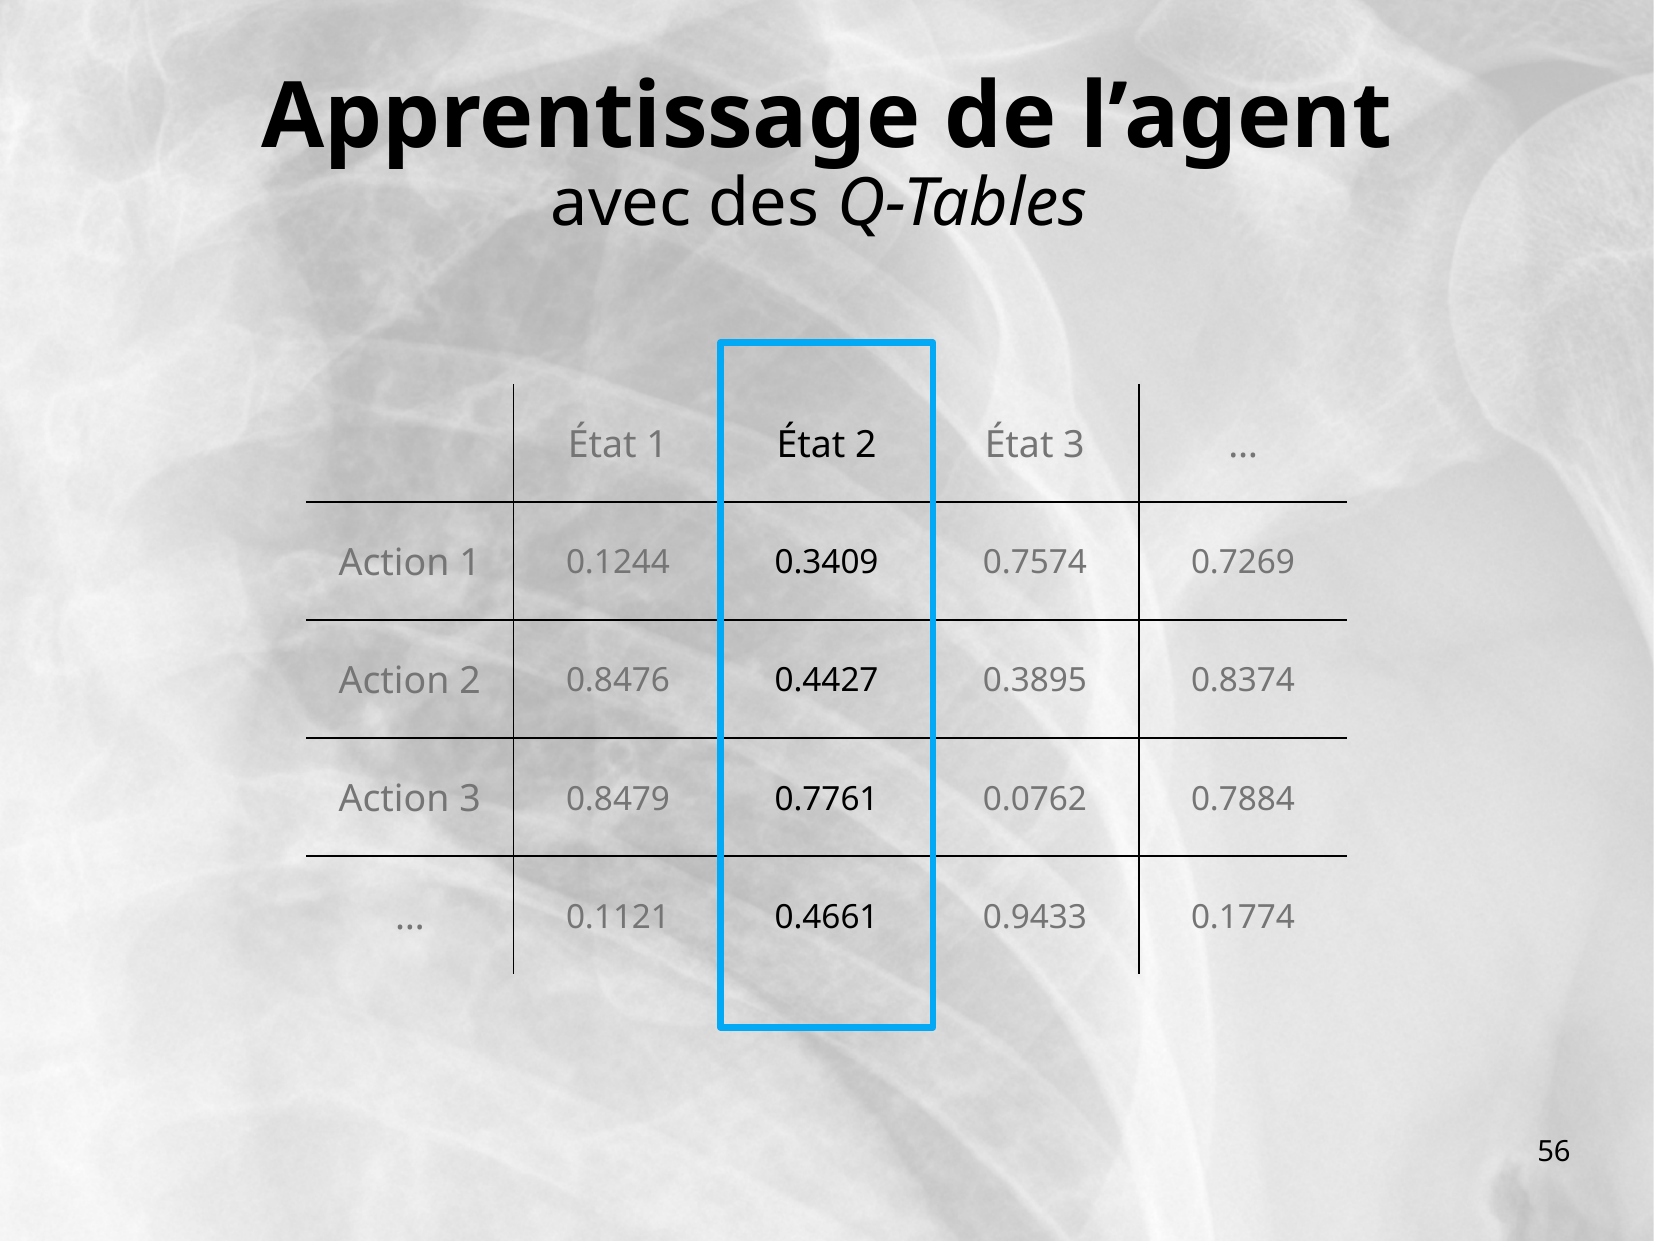

# Apprentissage de l’agent
avec des Q-Tables
| | État 1 | État 2 | État 3 | … |
| --- | --- | --- | --- | --- |
| Action 1 | 0.1244 | 0.3409 | 0.7574 | 0.7269 |
| Action 2 | 0.8476 | 0.4427 | 0.3895 | 0.8374 |
| Action 3 | 0.8479 | 0.7761 | 0.0762 | 0.7884 |
| … | 0.1121 | 0.4661 | 0.9433 | 0.1774 |
56